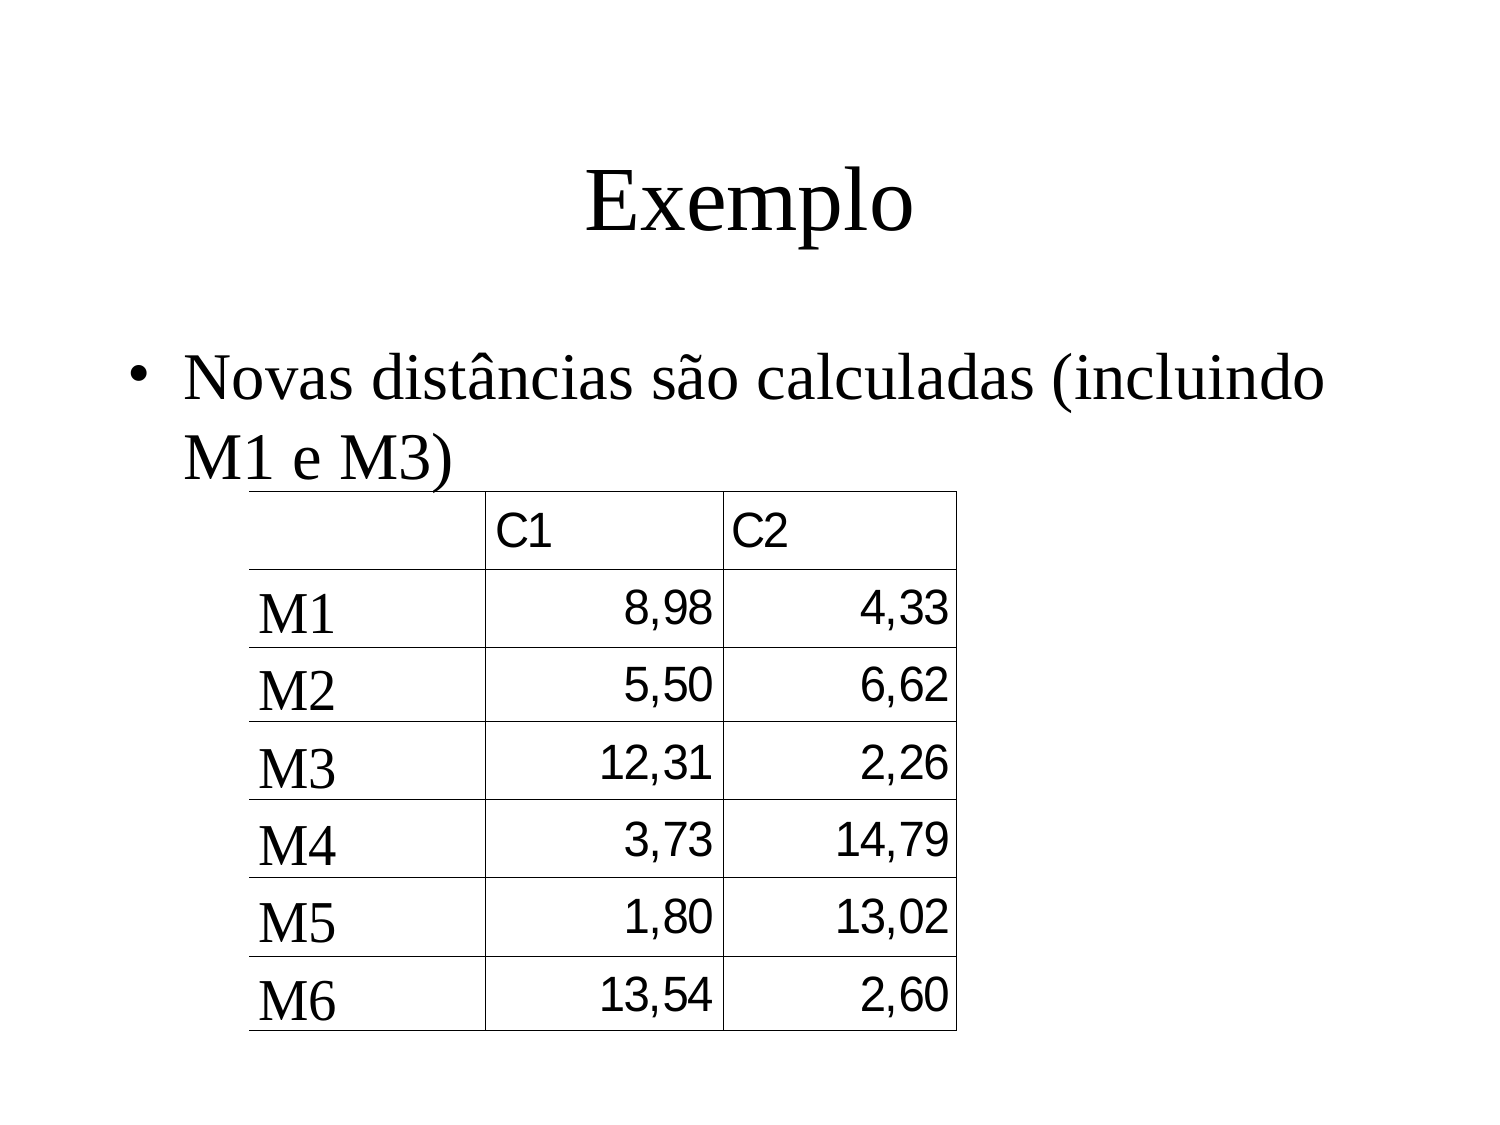

# Exemplo
Novas distâncias são calculadas (incluindo M1 e M3)